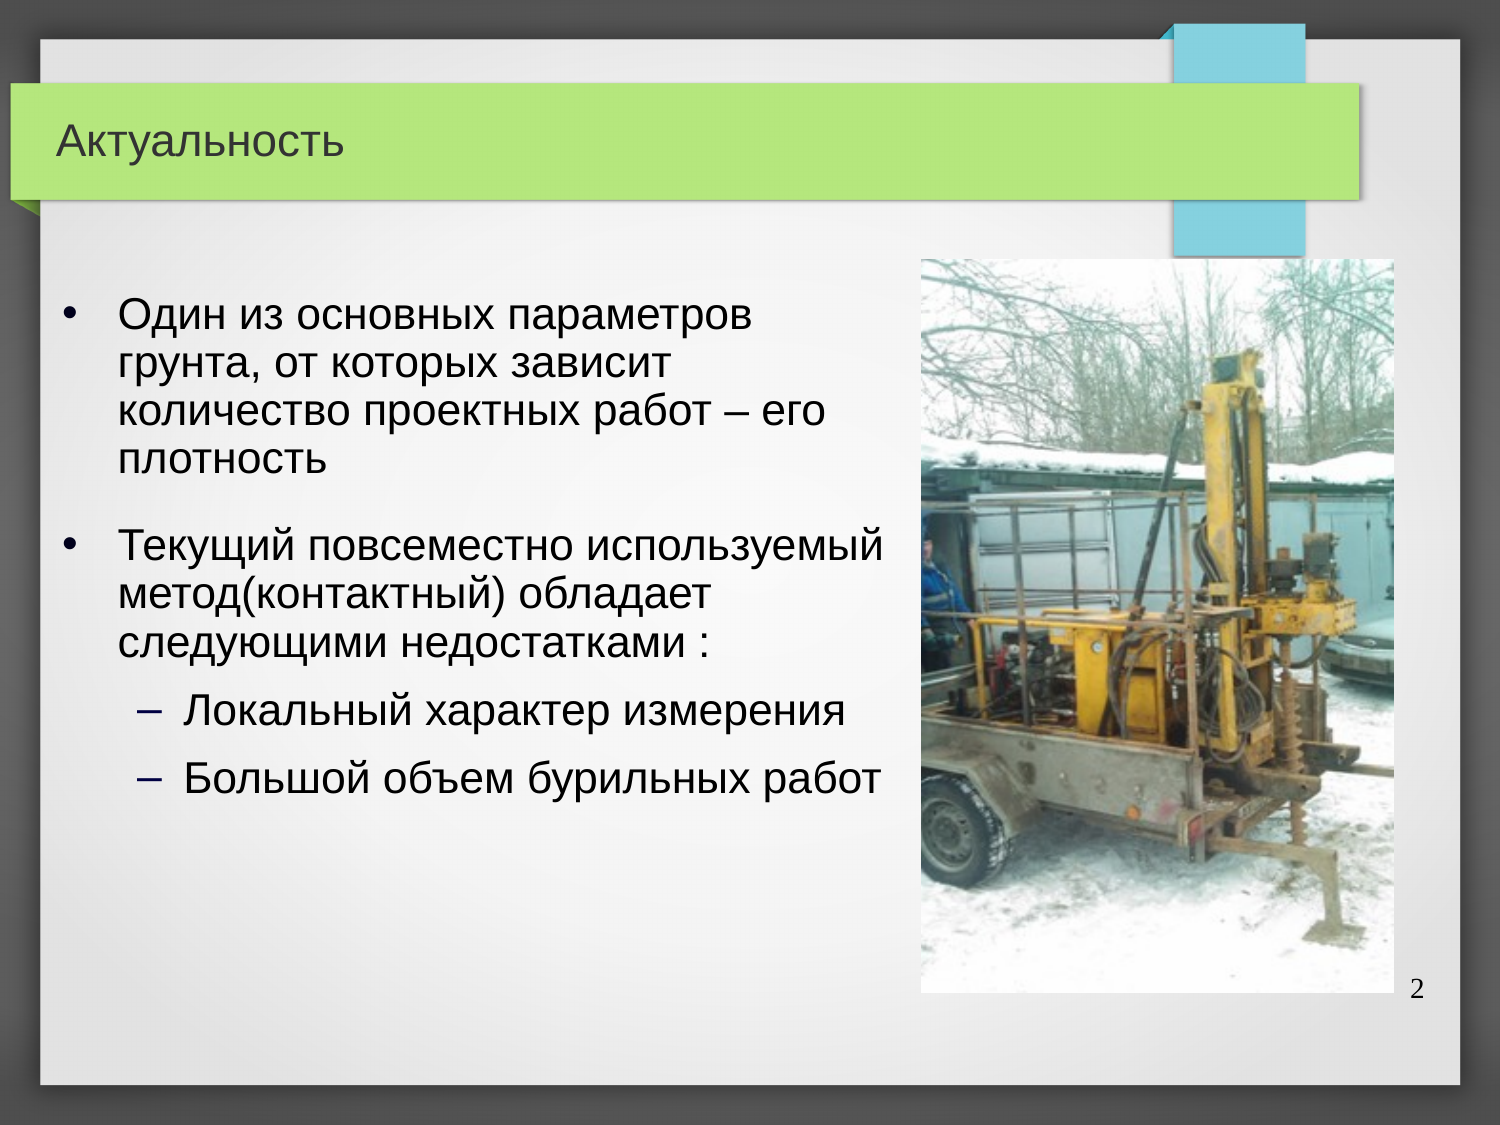

Актуальность
# Один из основных параметров грунта, от которых зависит количество проектных работ – его плотность
Текущий повсеместно используемый метод(контактный) обладает следующими недостатками :
Локальный характер измерения
Большой объем бурильных работ
2